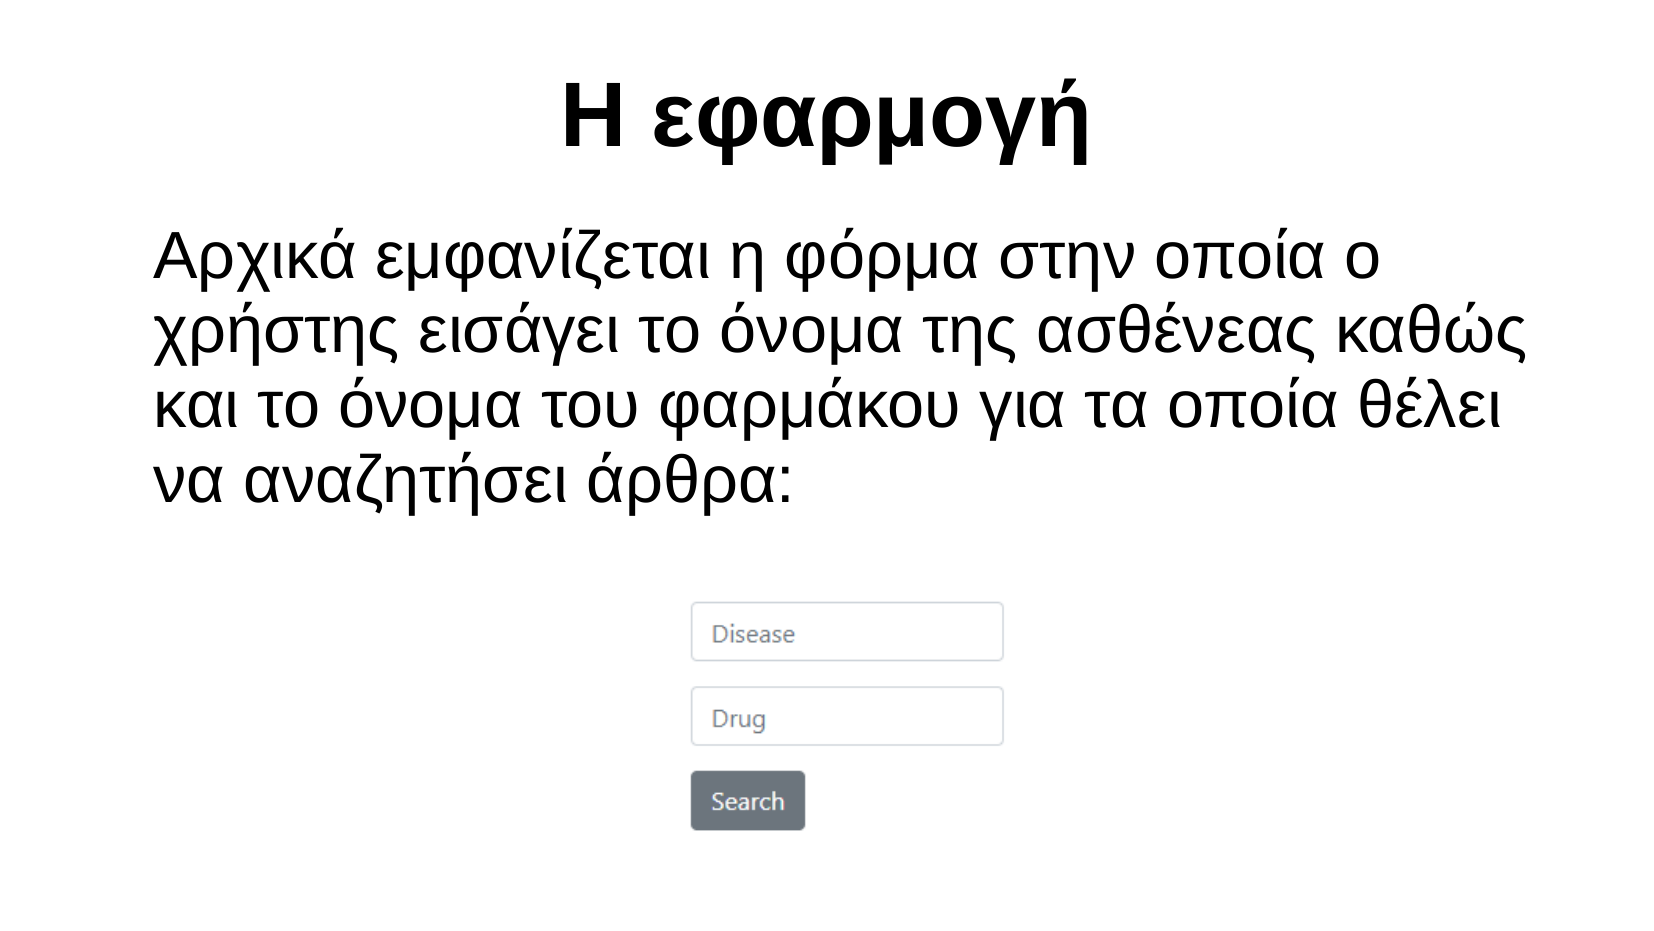

# Η εφαρμογή
Αρχικά εμφανίζεται η φόρμα στην οποία ο χρήστης εισάγει το όνομα της ασθένεας καθώς και το όνομα του φαρμάκου για τα οποία θέλει να αναζητήσει άρθρα: